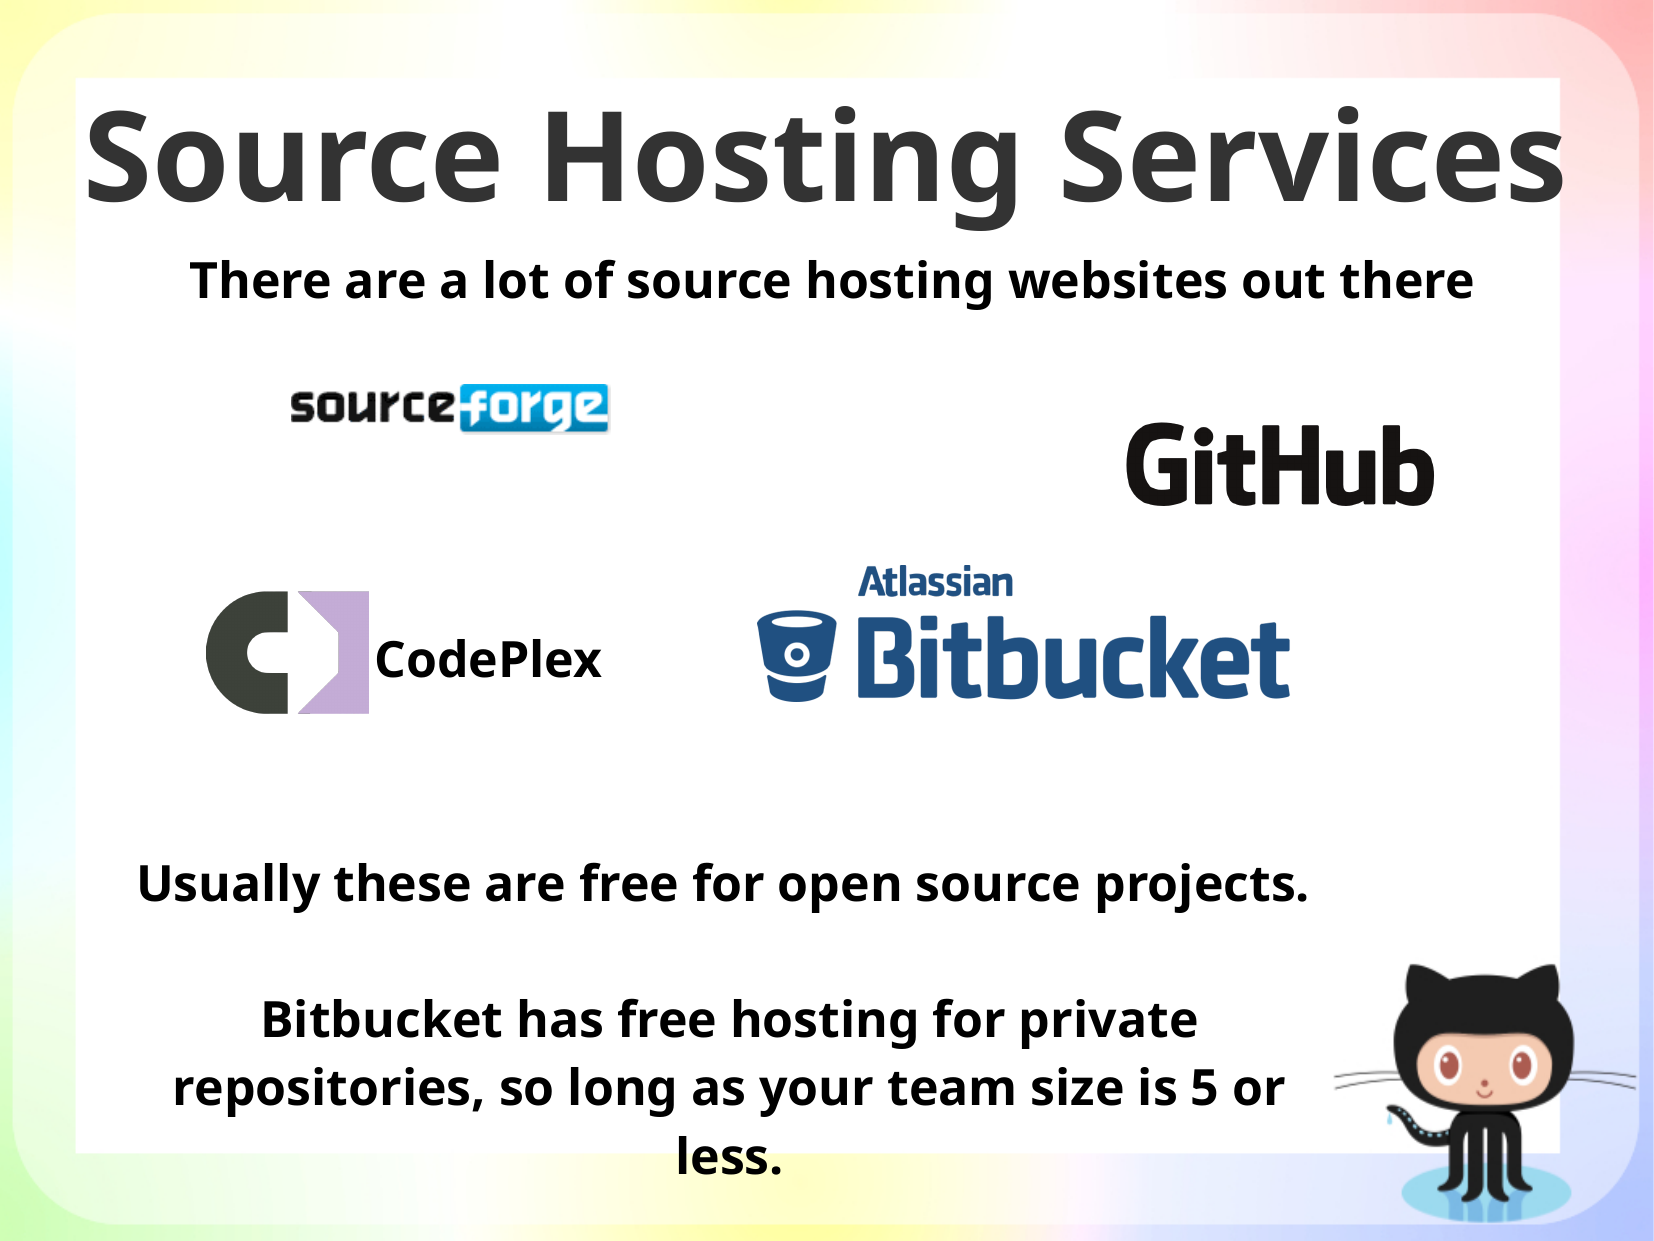

# Source Hosting Services
There are a lot of source hosting websites out there
CodePlex
Usually these are free for open source projects.
Bitbucket has free hosting for private repositories, so long as your team size is 5 or less.